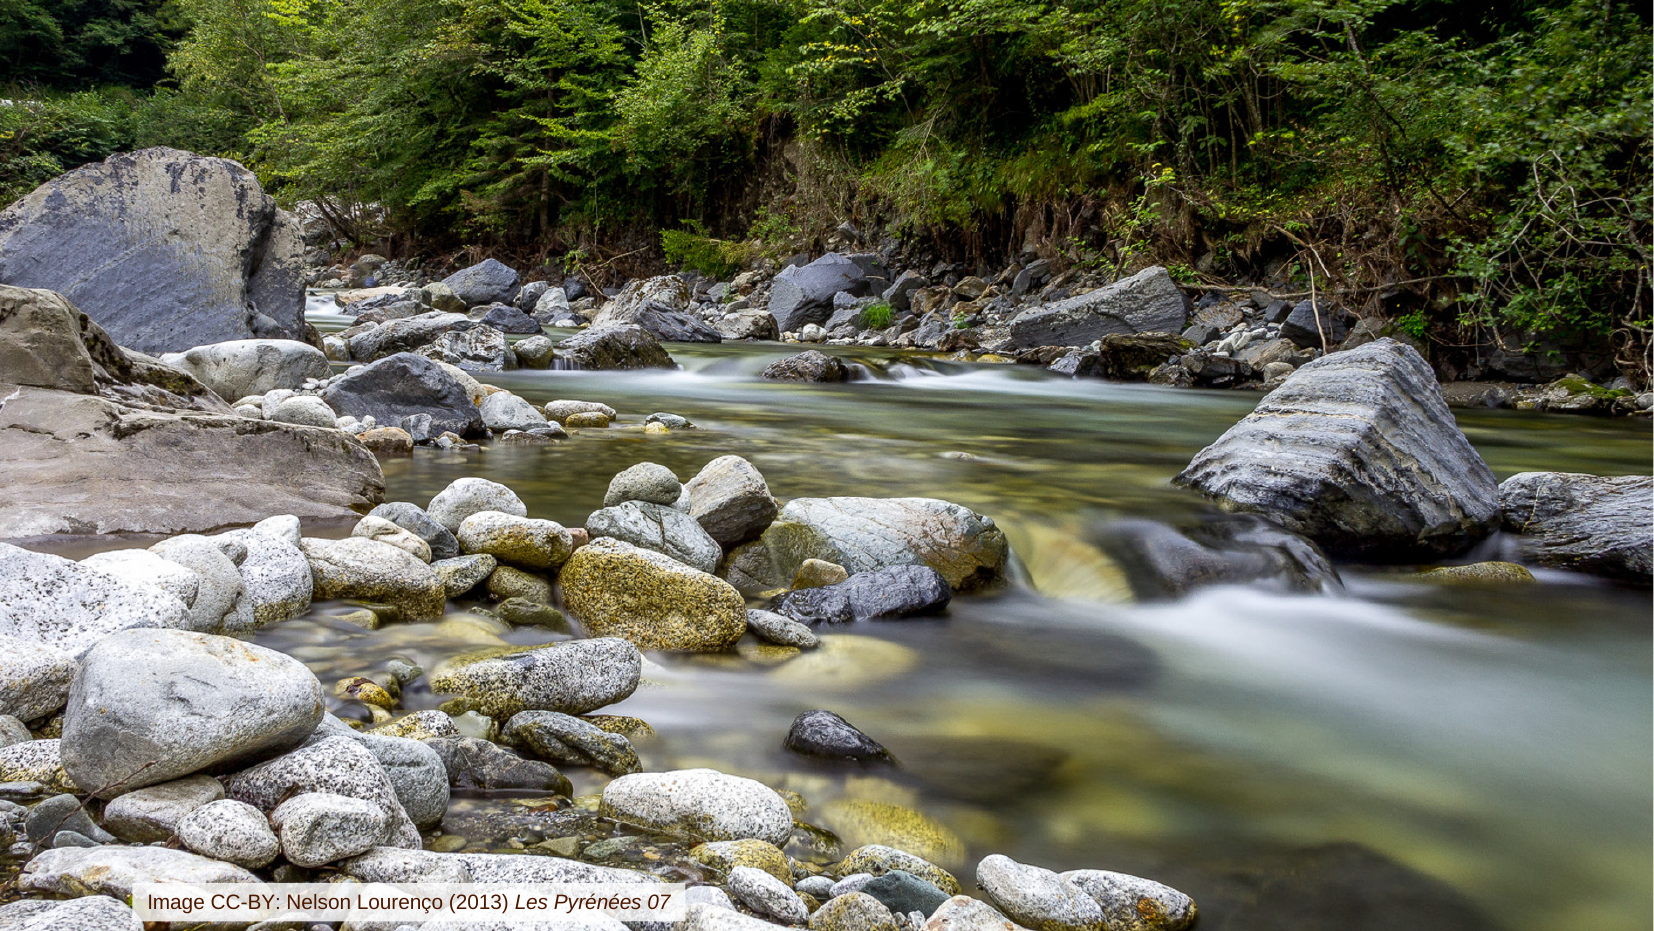

40
Negotiating Order with Generative Pattern Language
October 2017